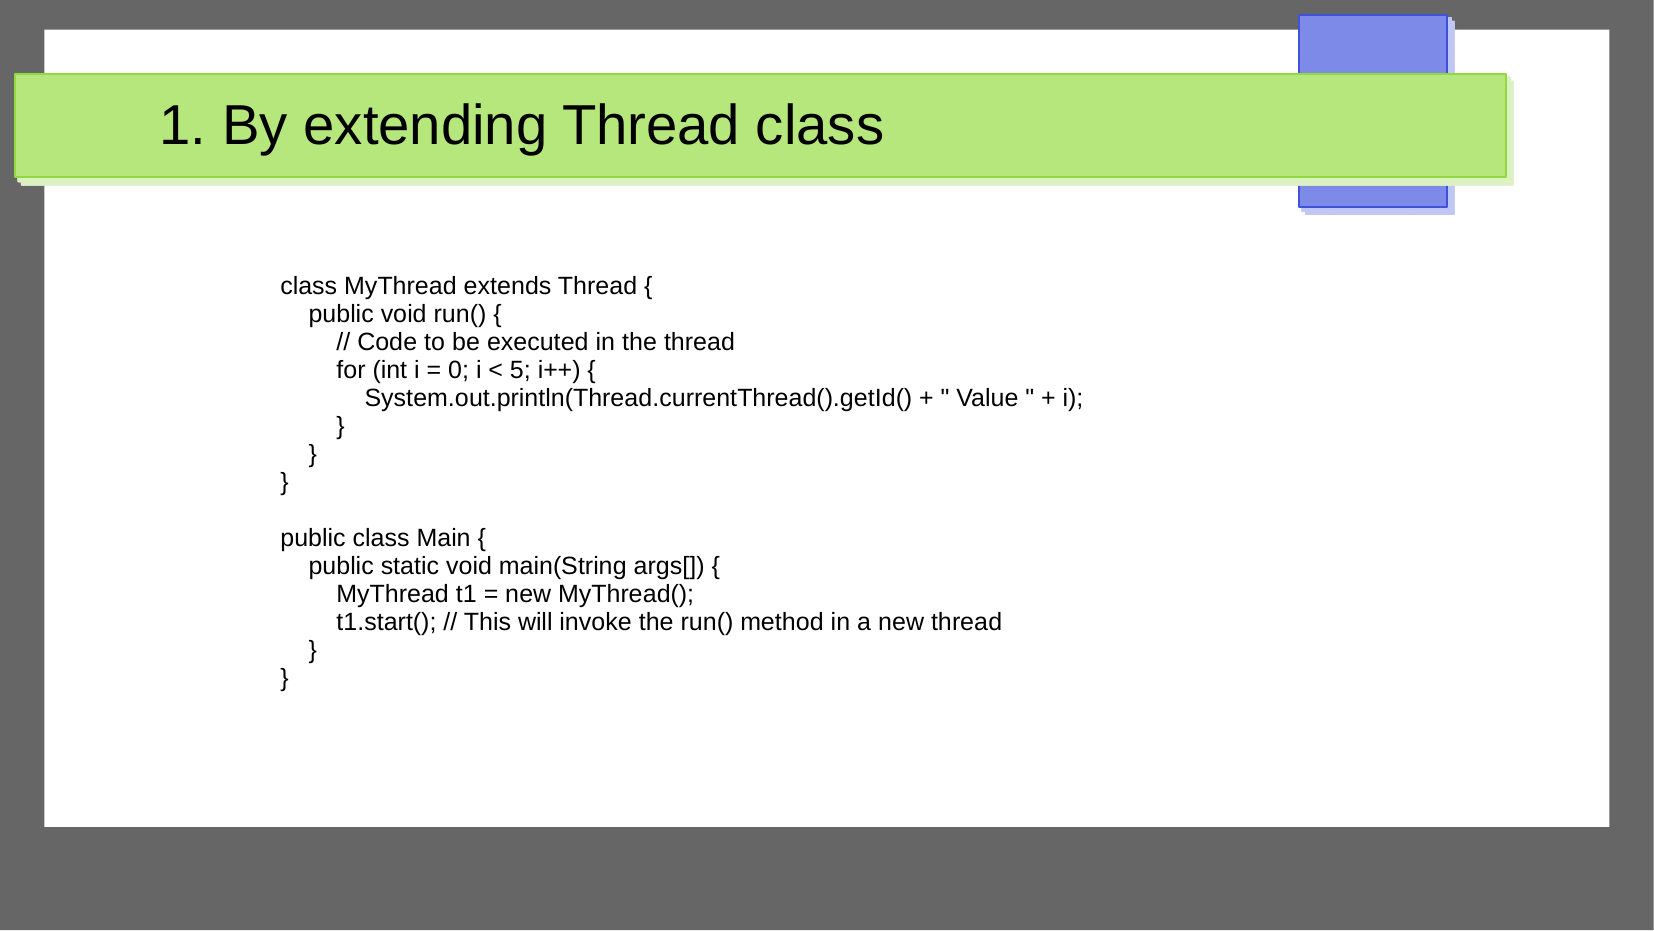

# 1. By extending Thread class
class MyThread extends Thread {
 public void run() {
 // Code to be executed in the thread
 for (int i = 0; i < 5; i++) {
 System.out.println(Thread.currentThread().getId() + " Value " + i);
 }
 }
}
public class Main {
 public static void main(String args[]) {
 MyThread t1 = new MyThread();
 t1.start(); // This will invoke the run() method in a new thread
 }
}